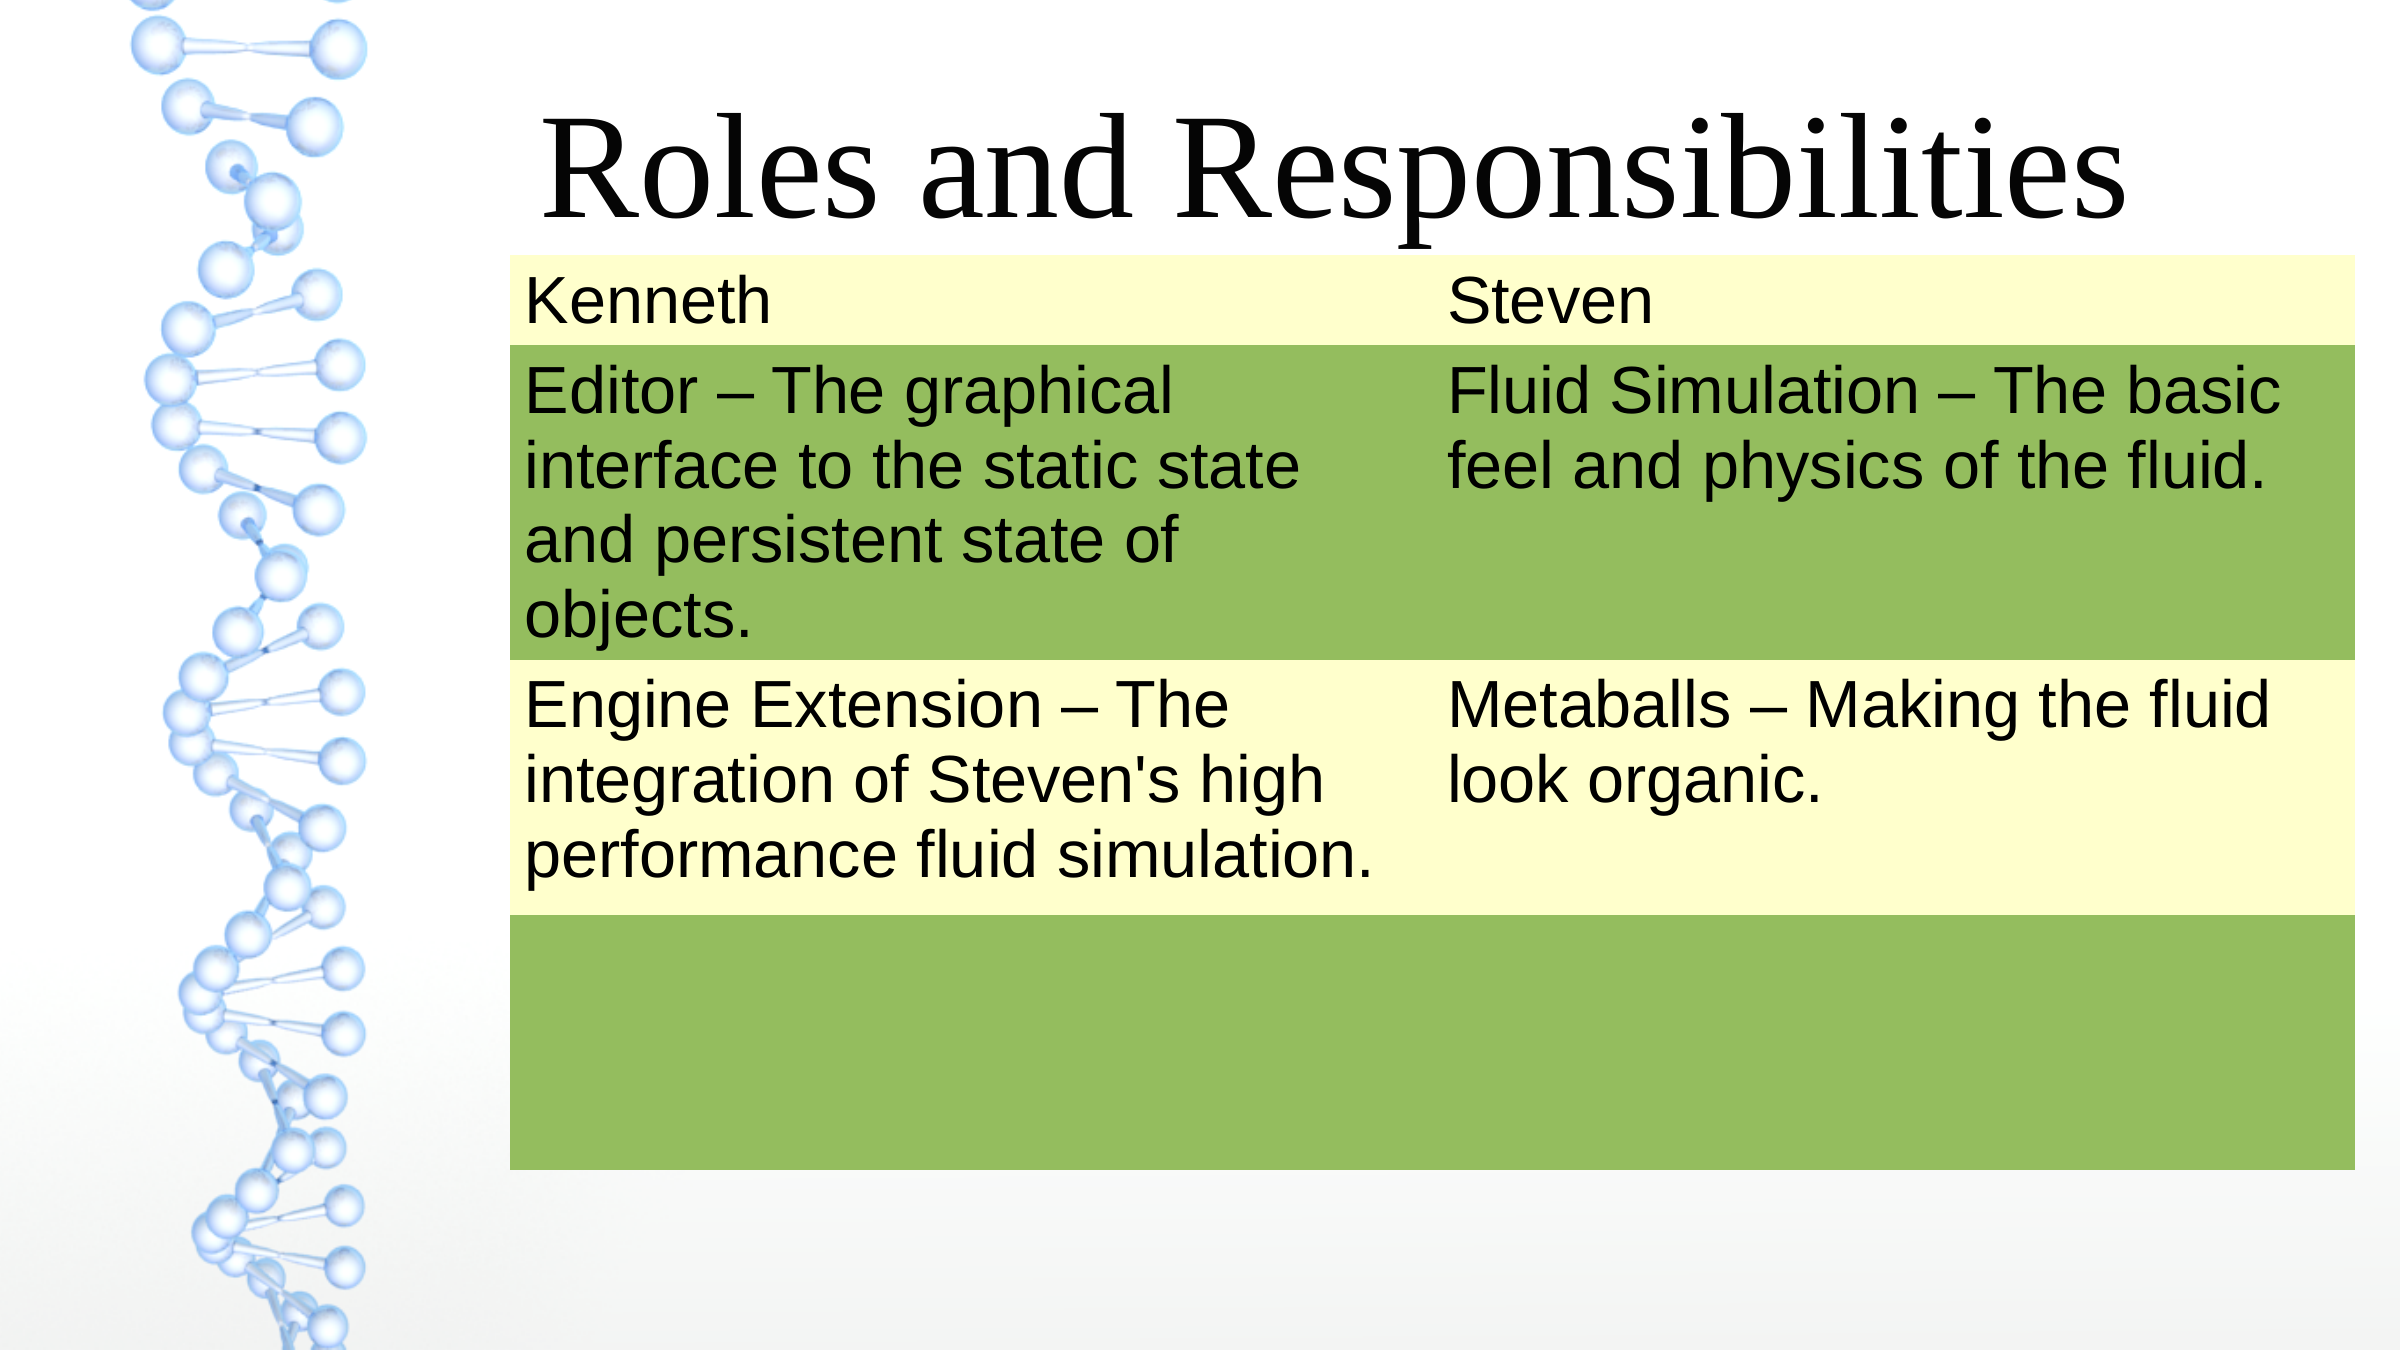

# Roles and Responsibilities
| Kenneth | Steven |
| --- | --- |
| Editor – The graphical interface to the static state and persistent state of objects. | Fluid Simulation – The basic feel and physics of the fluid. |
| Engine Extension – The integration of Steven's high performance fluid simulation. | Metaballs – Making the fluid look organic. |
| | |